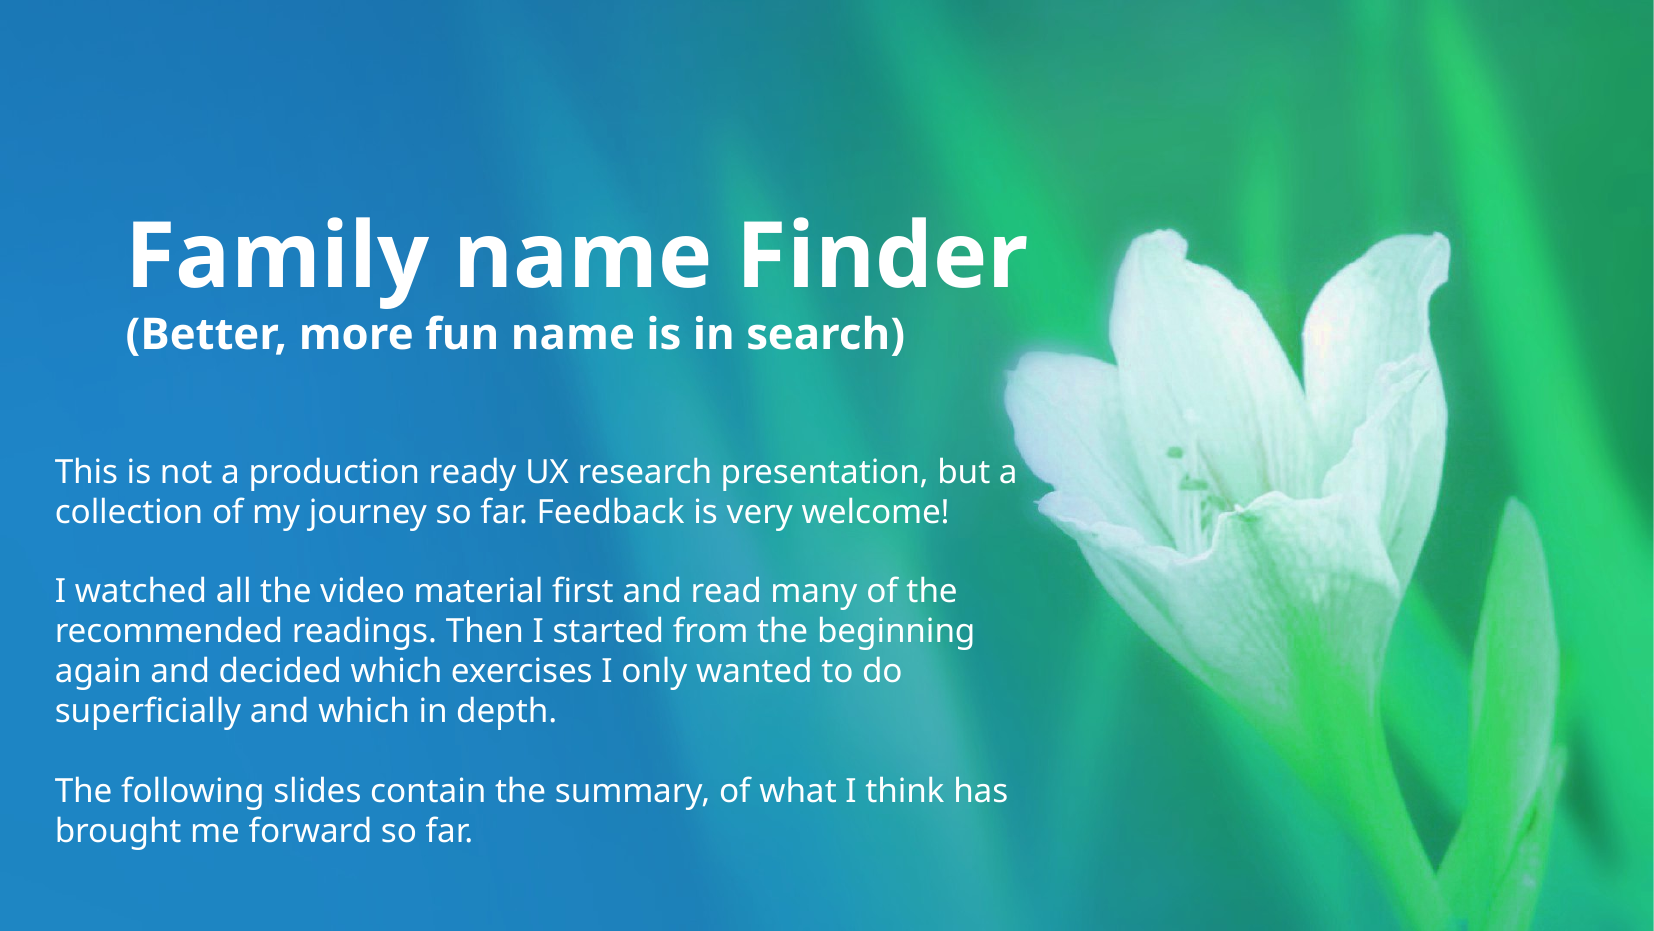

Family name Finder
(Better, more fun name is in search)
This is not a production ready UX research presentation, but a collection of my journey so far. Feedback is very welcome!
I watched all the video material first and read many of the recommended readings. Then I started from the beginning again and decided which exercises I only wanted to do superficially and which in depth.
The following slides contain the summary, of what I think has brought me forward so far.